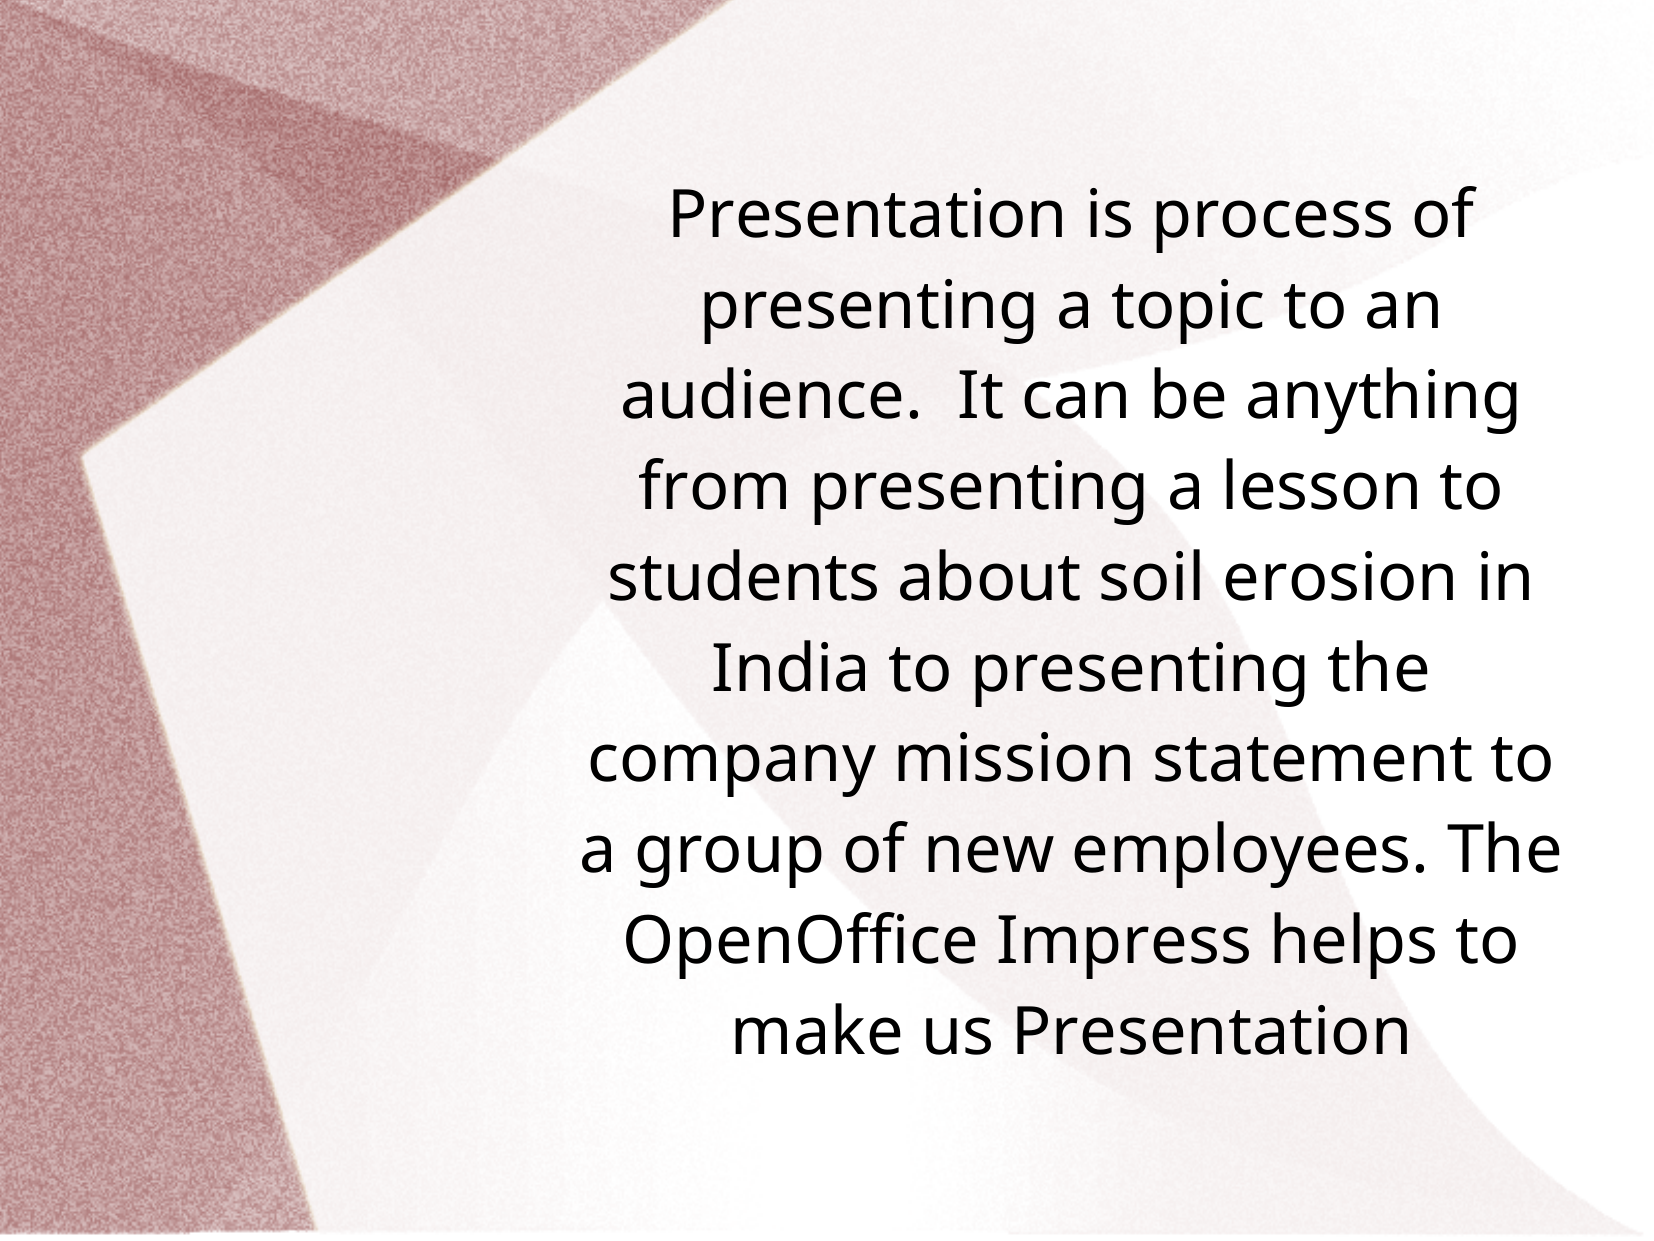

# Presentation is process of presenting a topic to an audience. It can be anything from presenting a lesson to students about soil erosion in India to presenting the company mission statement to a group of new employees. The OpenOffice Impress helps to make us Presentation